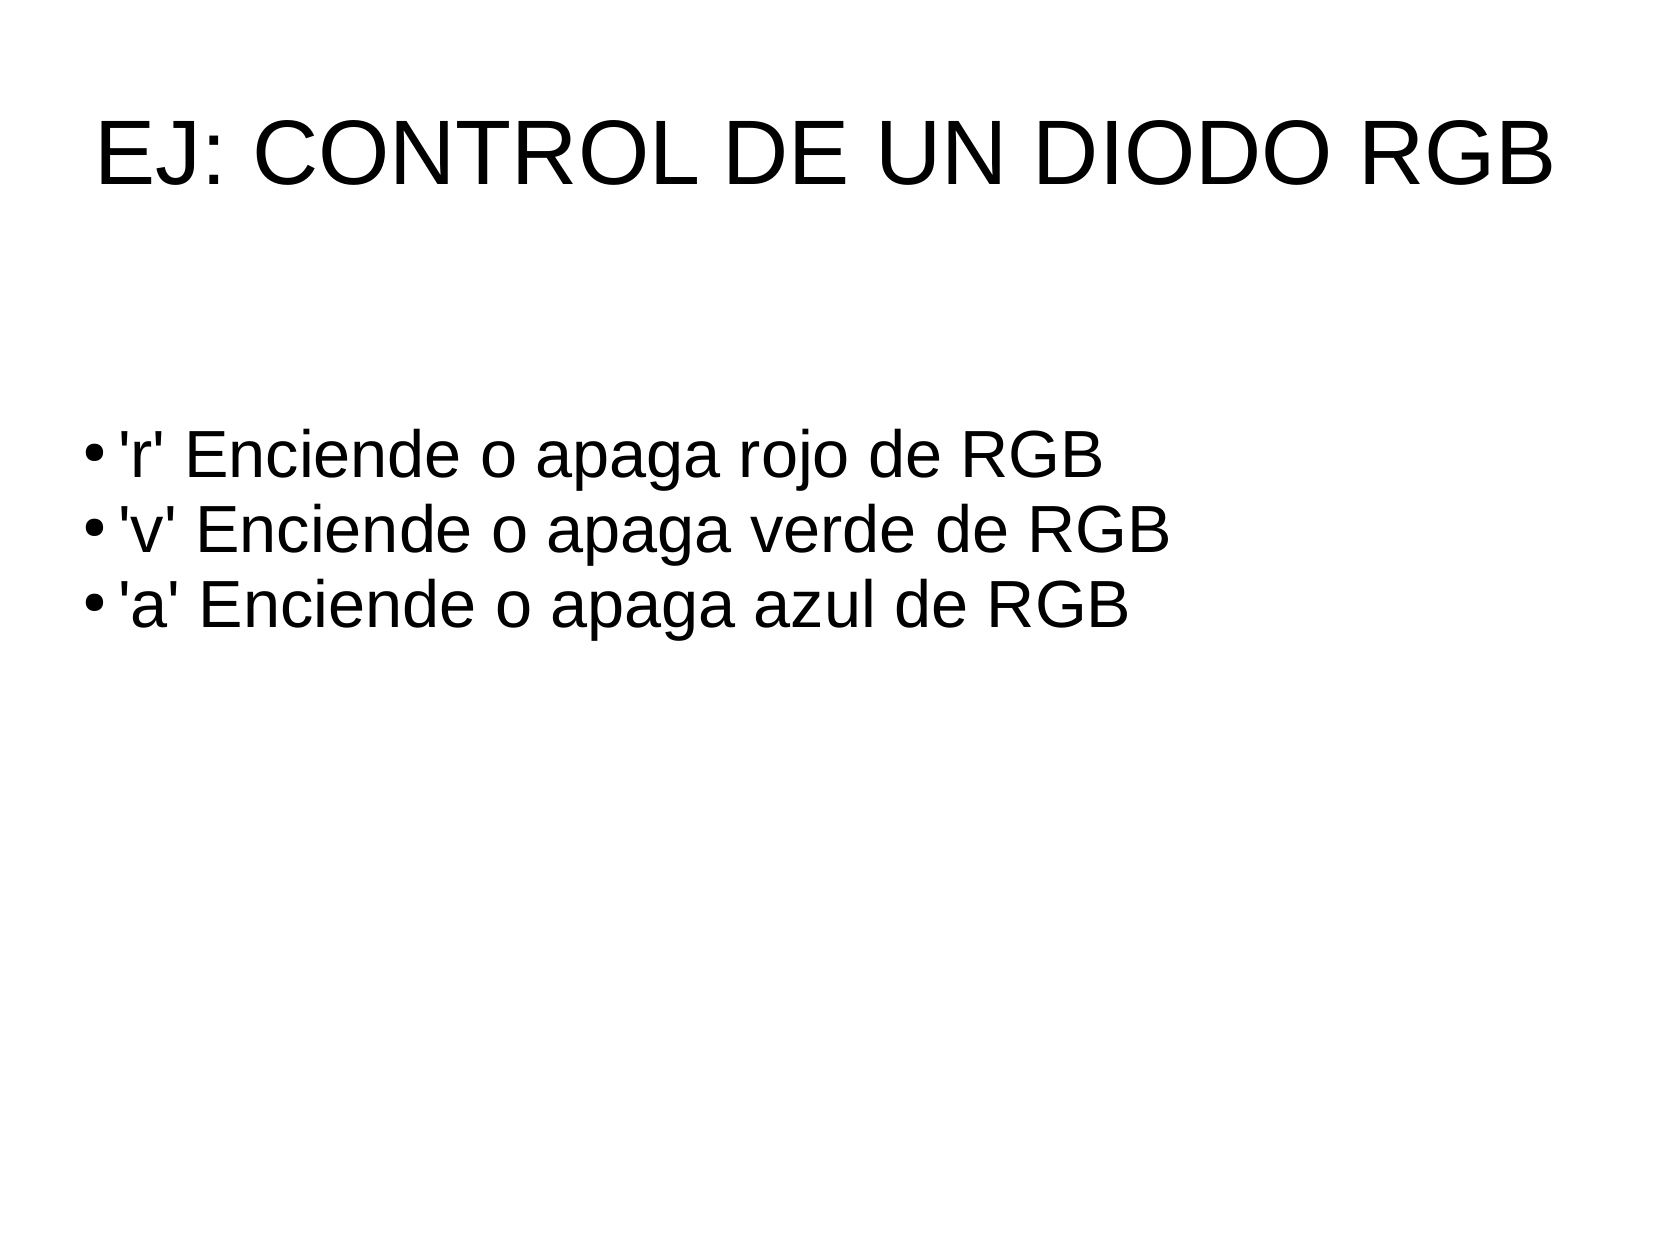

# EJ: CONTROL DE UN DIODO RGB
'r' Enciende o apaga rojo de RGB
'v' Enciende o apaga verde de RGB
'a' Enciende o apaga azul de RGB